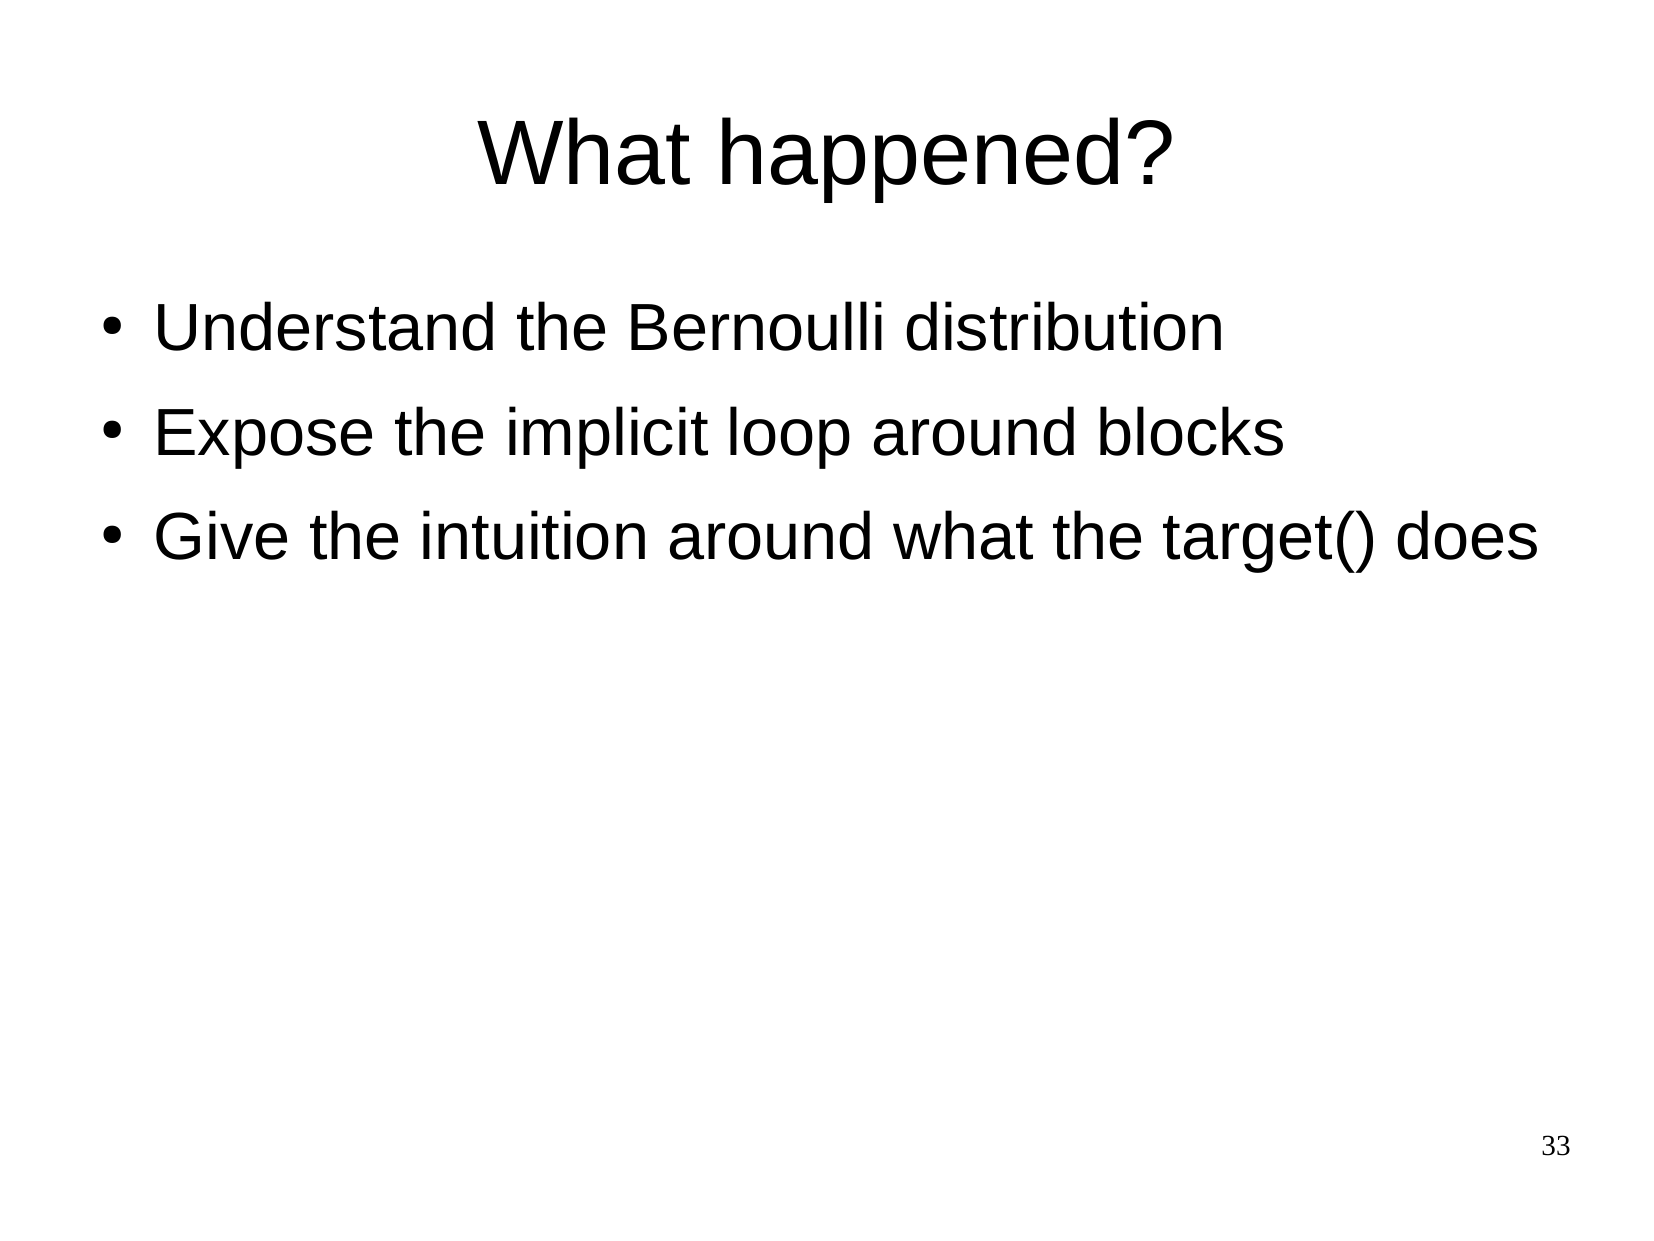

# What happened?
Understand the Bernoulli distribution
Expose the implicit loop around blocks
Give the intuition around what the target() does
33